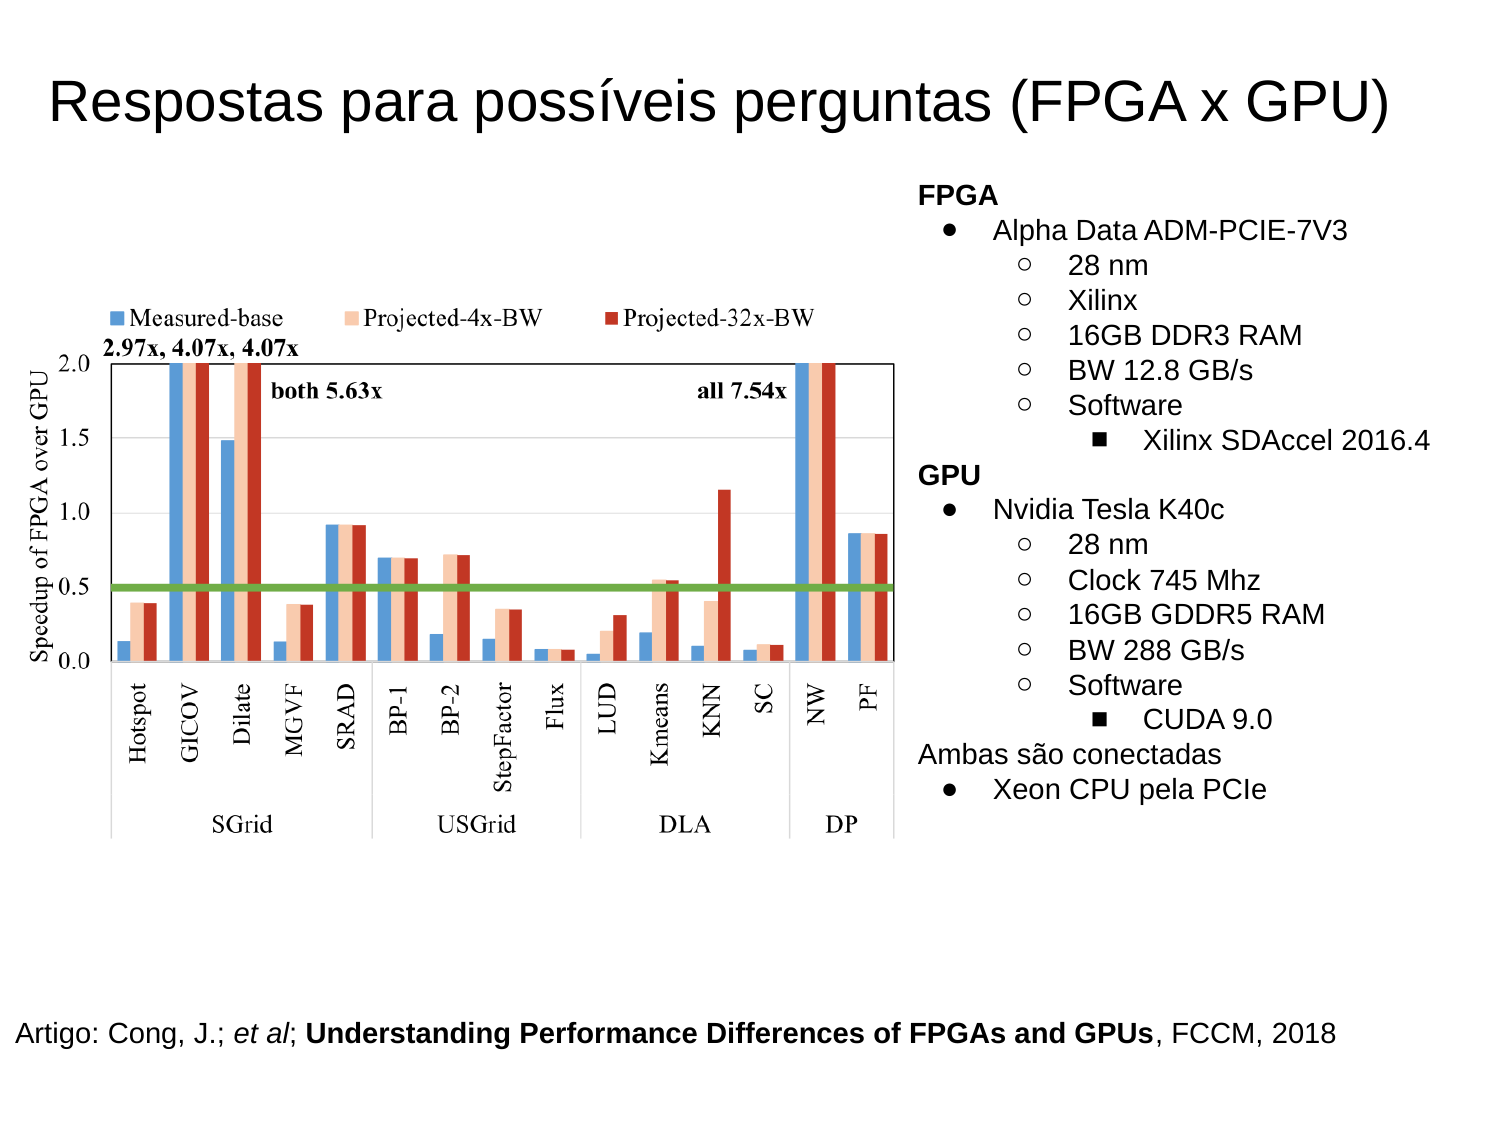

# Respostas para possíveis perguntas (FPGA x GPU)
FPGA
Alpha Data ADM-PCIE-7V3
28 nm
Xilinx
16GB DDR3 RAM
BW 12.8 GB/s
Software
Xilinx SDAccel 2016.4
GPU
Nvidia Tesla K40c
28 nm
Clock 745 Mhz
16GB GDDR5 RAM
BW 288 GB/s
Software
CUDA 9.0
Ambas são conectadas
Xeon CPU pela PCIe
Artigo: Cong, J.; et al; Understanding Performance Differences of FPGAs and GPUs, FCCM, 2018